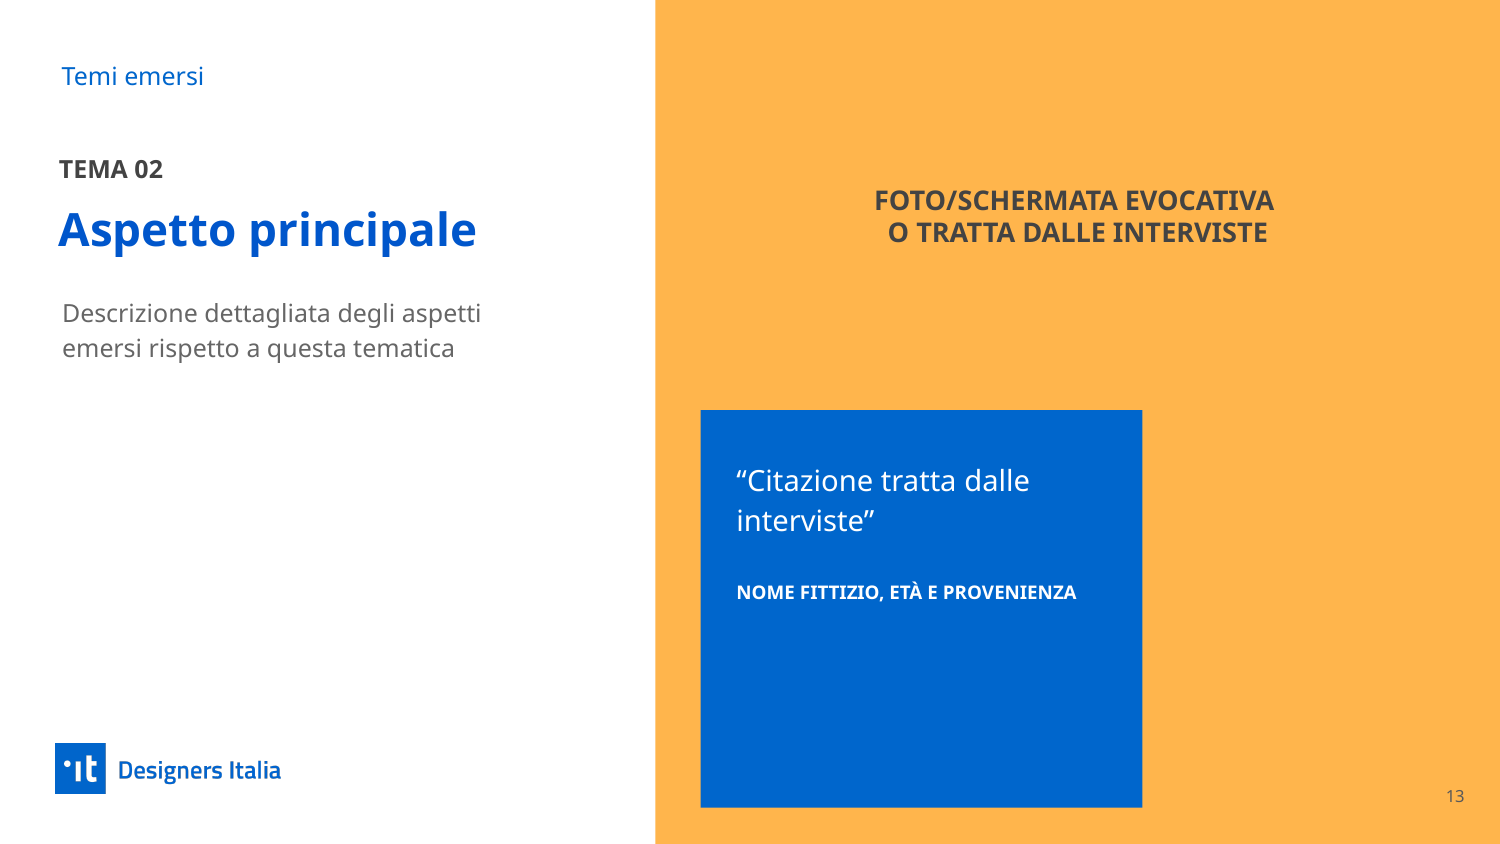

Temi emersi
TEMA 02
FOTO/SCHERMATA EVOCATIVA
O TRATTA DALLE INTERVISTE
Aspetto principale
Descrizione dettagliata degli aspetti emersi rispetto a questa tematica
“Citazione tratta dalle interviste”
NOME FITTIZIO, ETÀ E PROVENIENZA